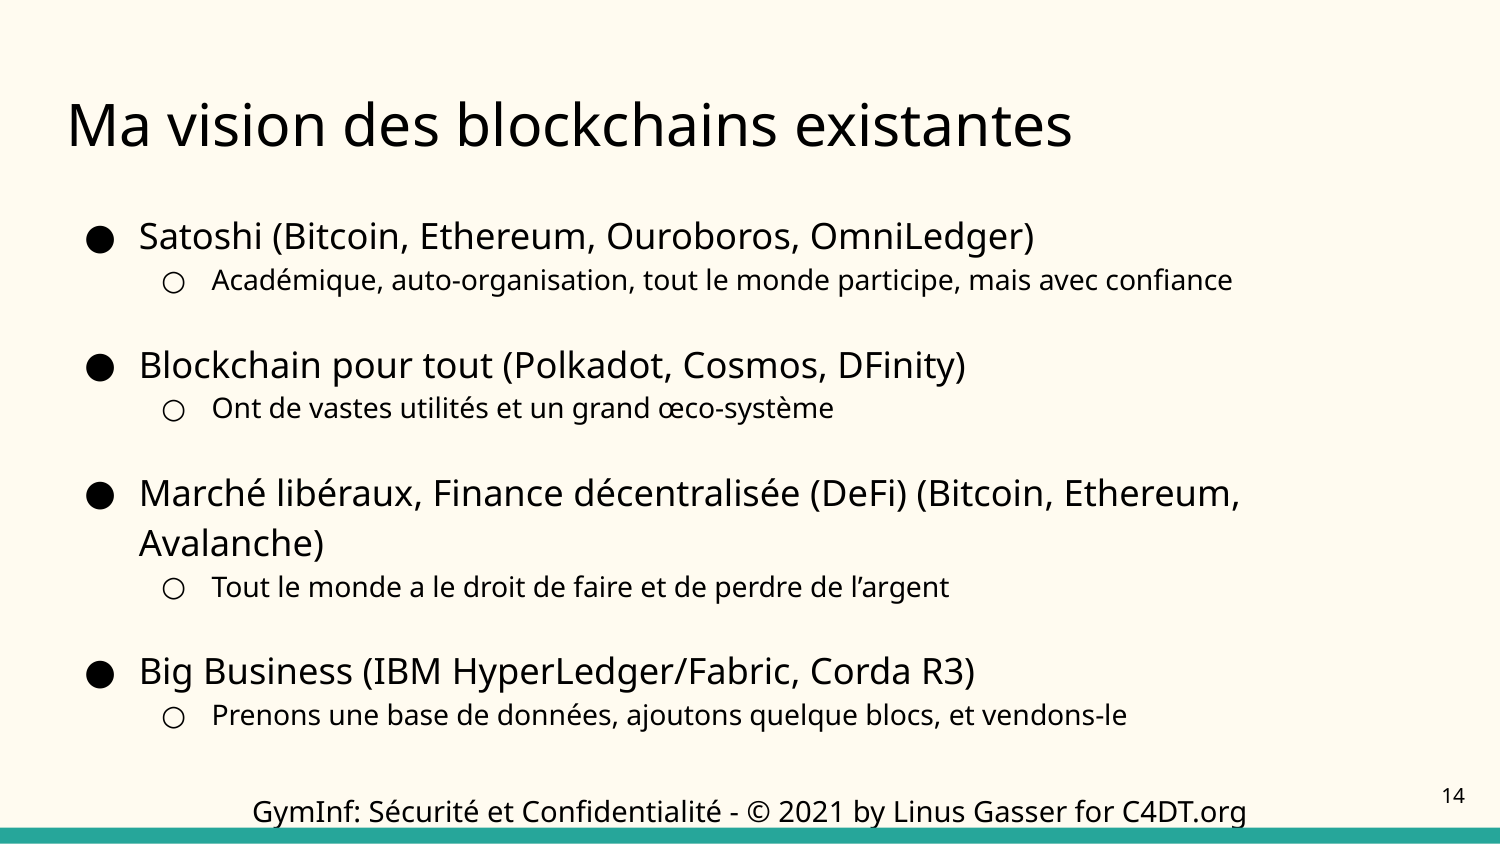

# Ma vision des blockchains existantes
Satoshi (Bitcoin, Ethereum, Ouroboros, OmniLedger)
Académique, auto-organisation, tout le monde participe, mais avec confiance
Blockchain pour tout (Polkadot, Cosmos, DFinity)
Ont de vastes utilités et un grand œco-système
Marché libéraux, Finance décentralisée (DeFi) (Bitcoin, Ethereum, Avalanche)
Tout le monde a le droit de faire et de perdre de l’argent
Big Business (IBM HyperLedger/Fabric, Corda R3)
Prenons une base de données, ajoutons quelque blocs, et vendons-le